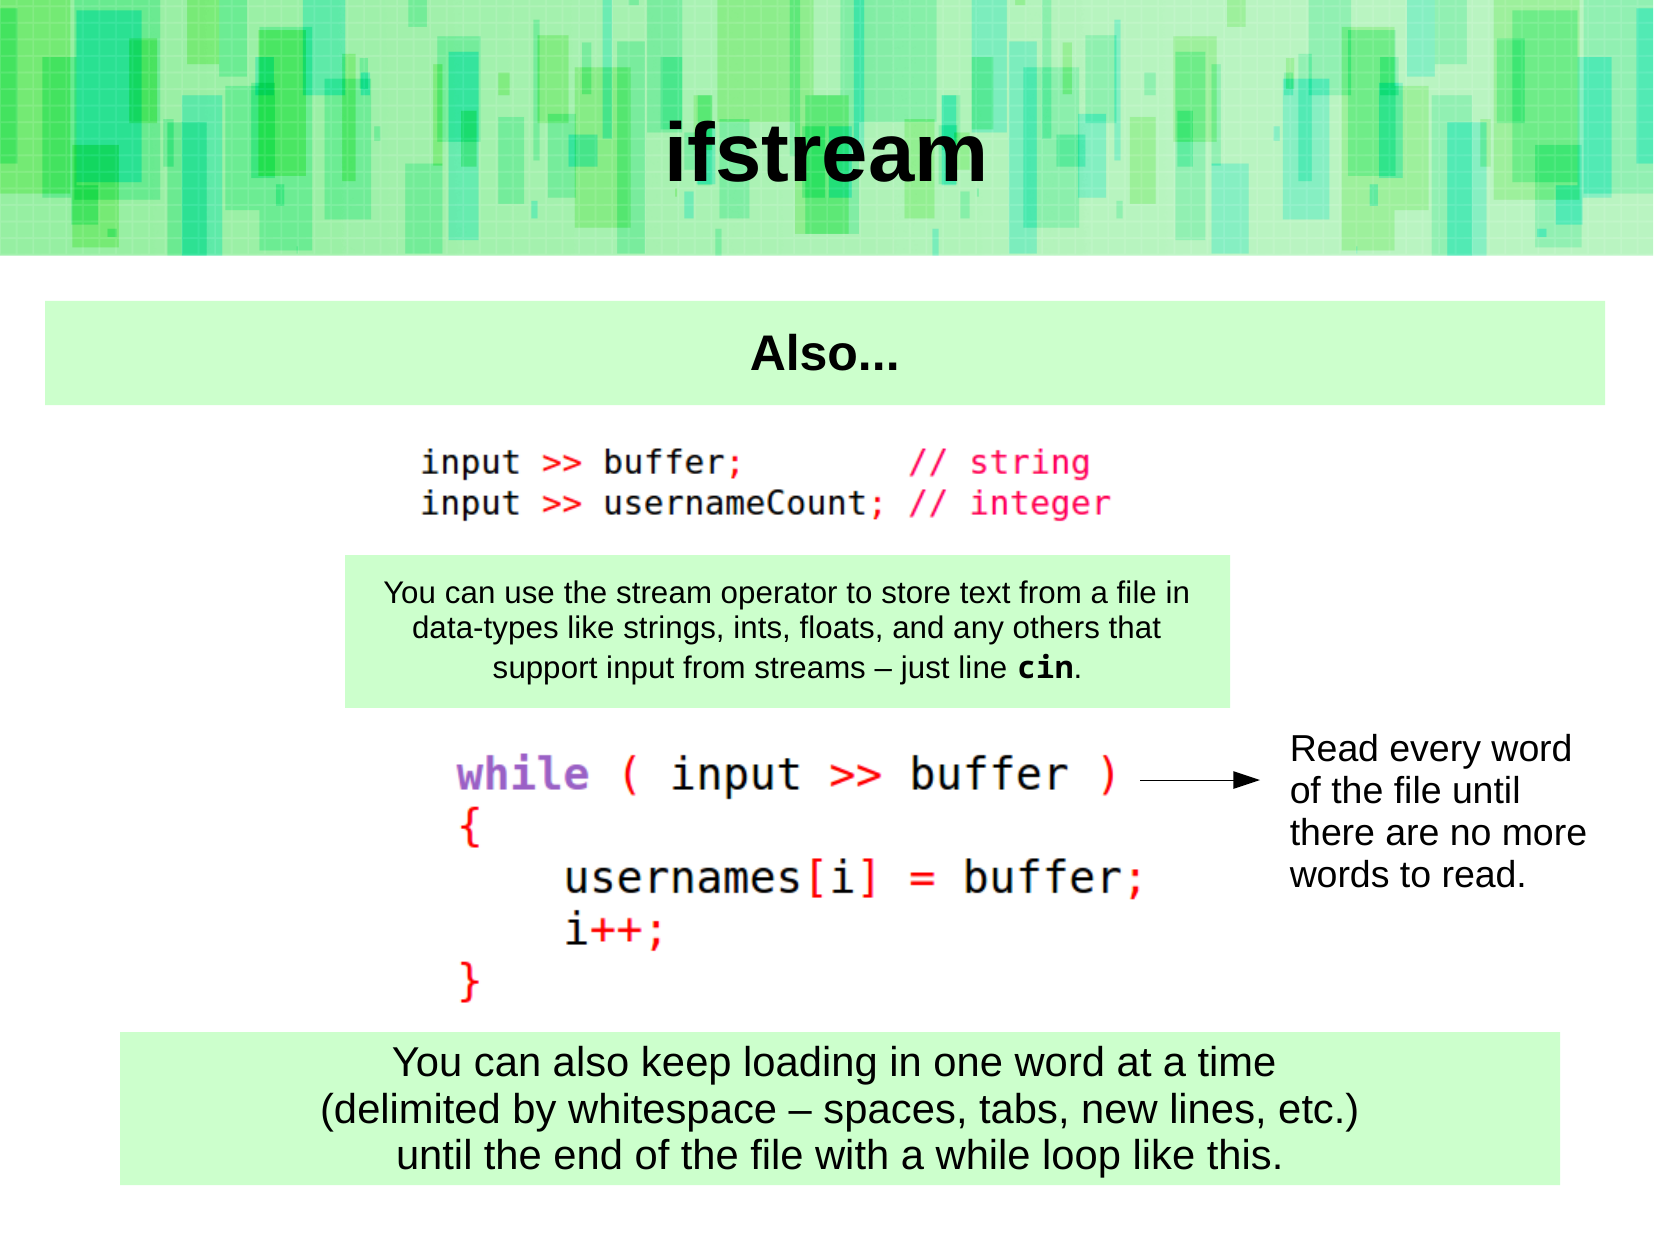

# ifstream
Also...
You can use the stream operator to store text from a file in data-types like strings, ints, floats, and any others that support input from streams – just line cin.
Read every word of the file until there are no more words to read.
You can also keep loading in one word at a time
(delimited by whitespace – spaces, tabs, new lines, etc.)
until the end of the file with a while loop like this.